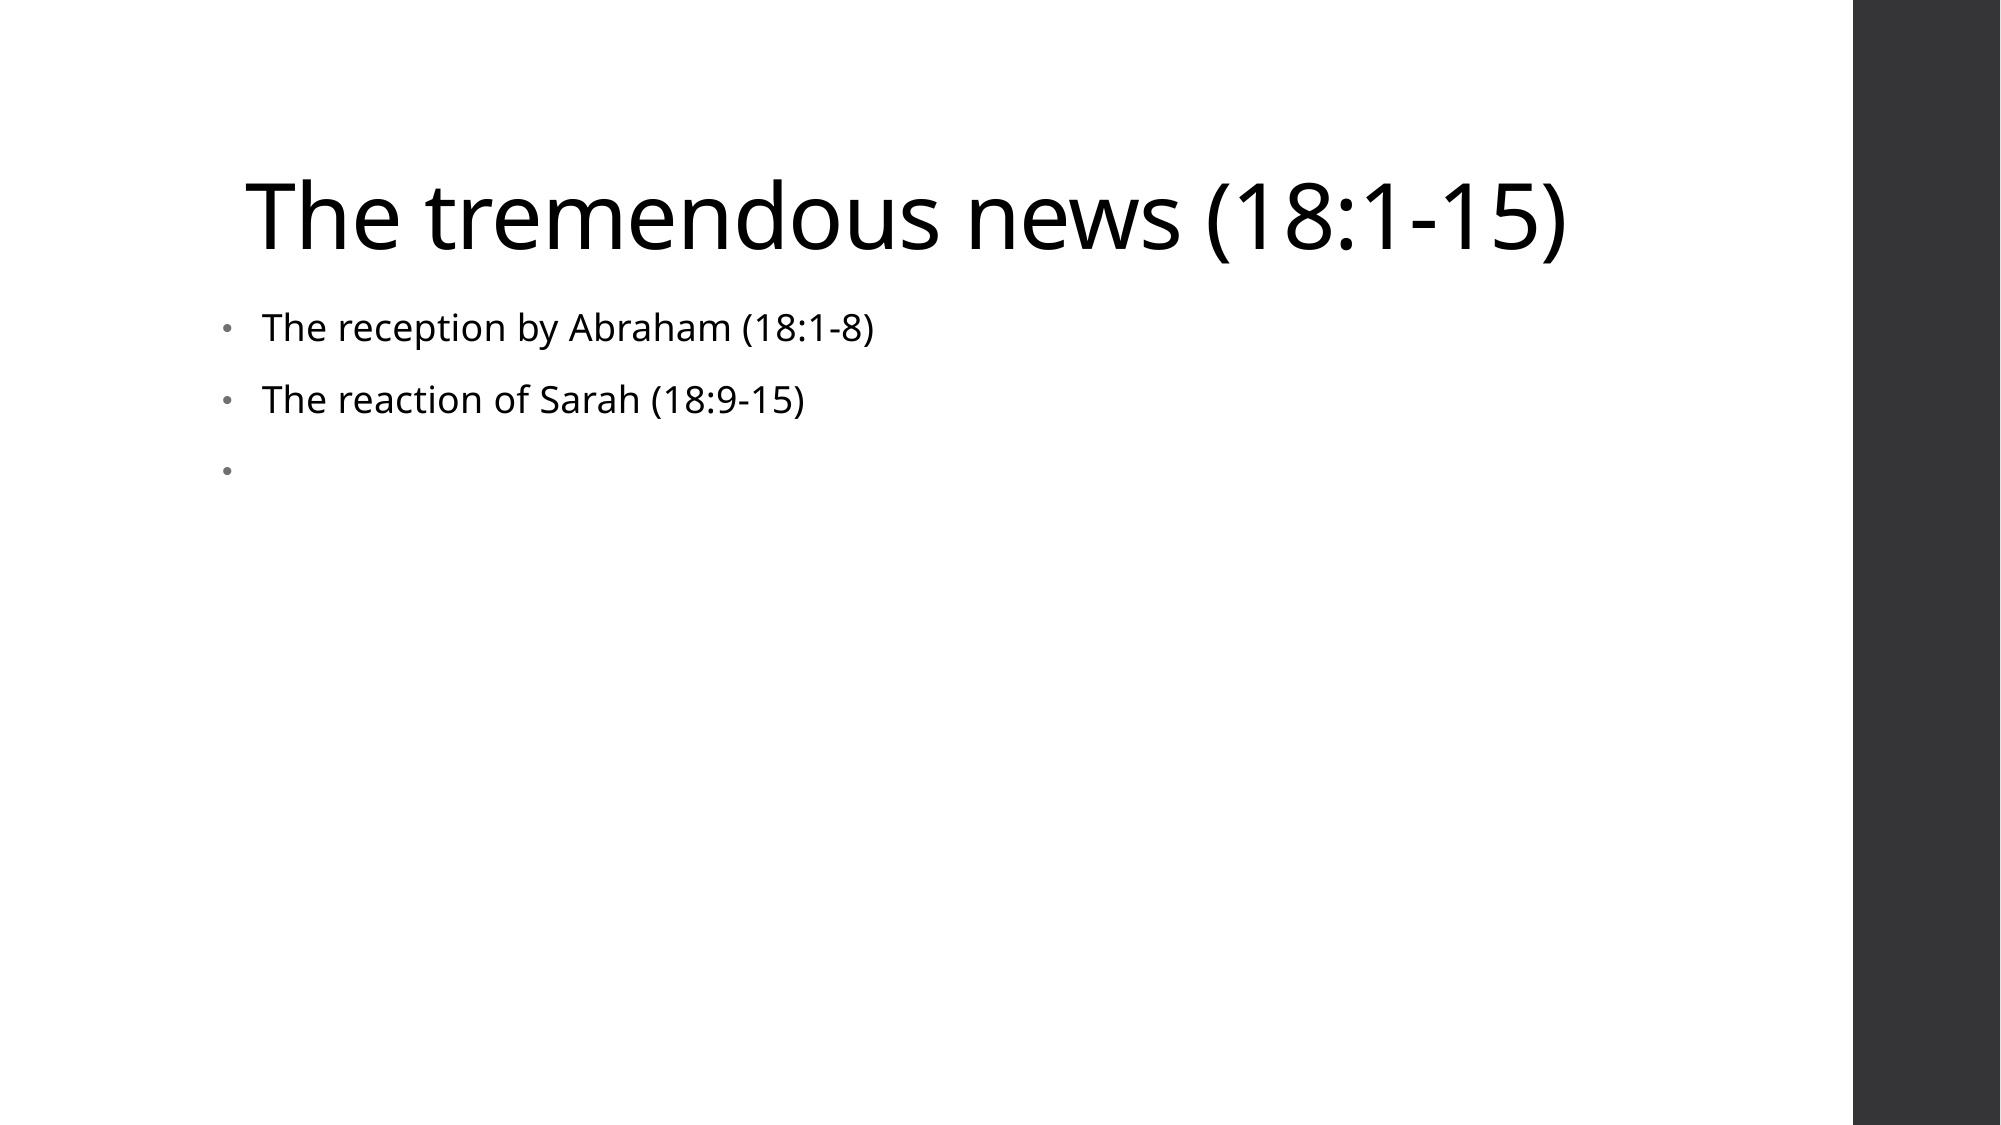

# The tremendous news (18:1-15)
 The reception by Abraham (18:1-8)
 The reaction of Sarah (18:9-15)